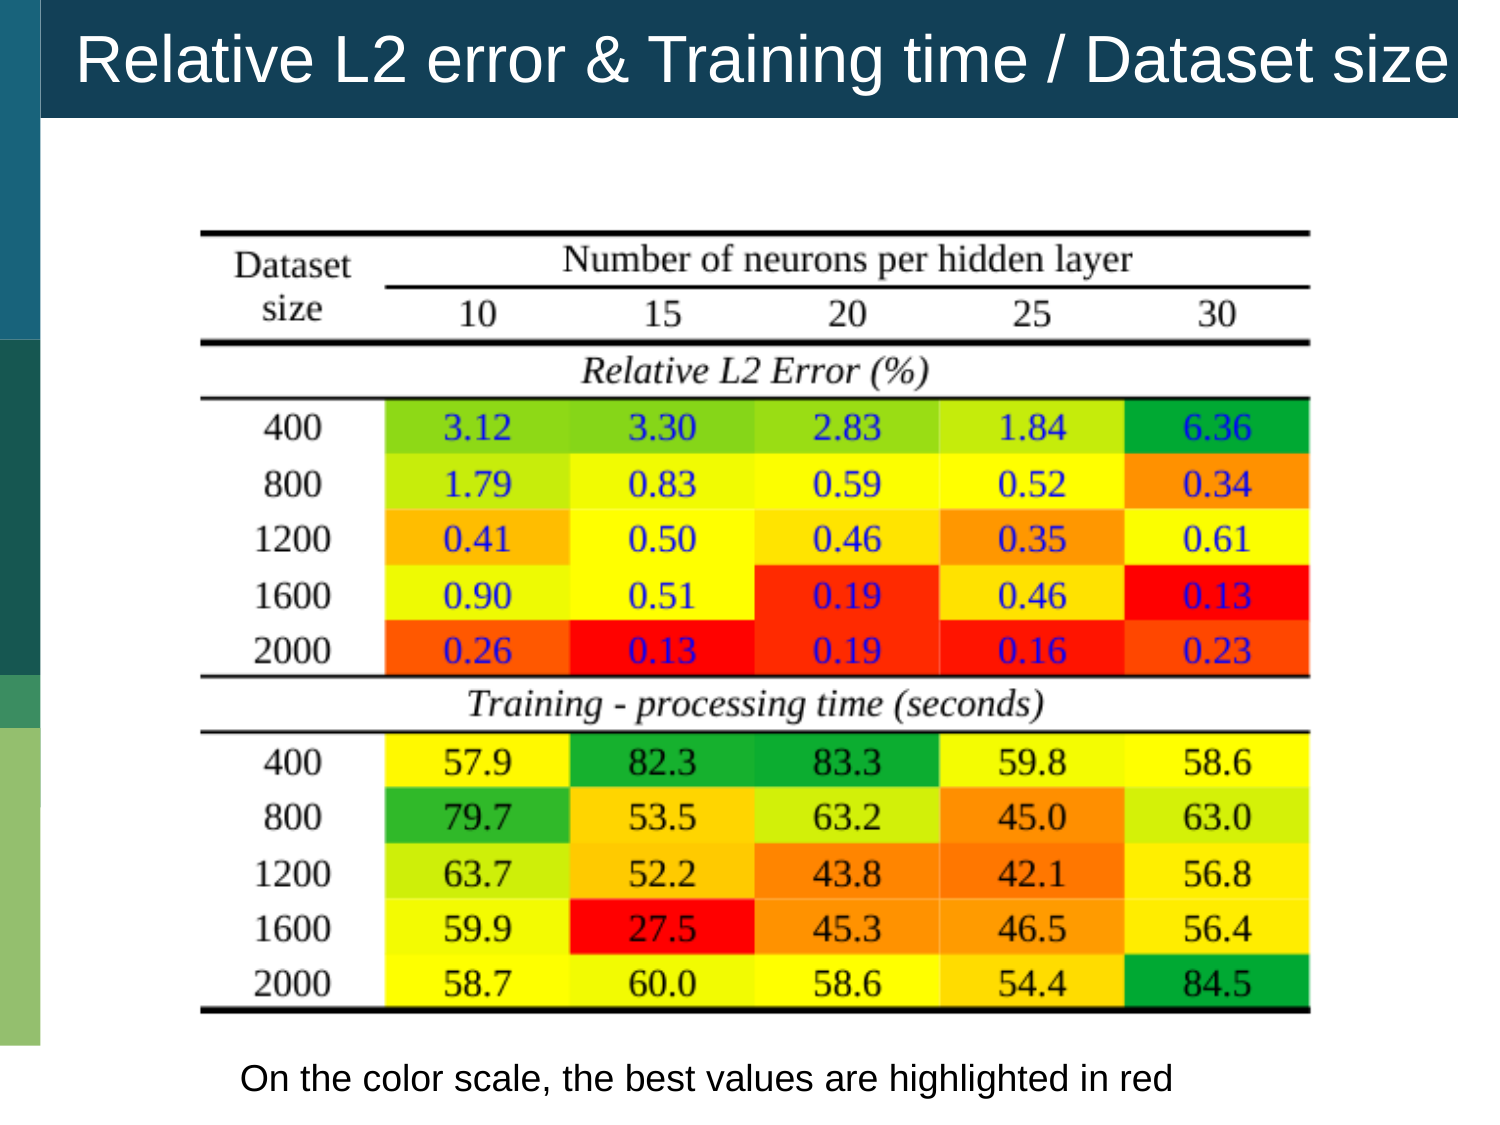

# Relative L2 error & Training time / Dataset size
On the color scale, the best values are highlighted in red